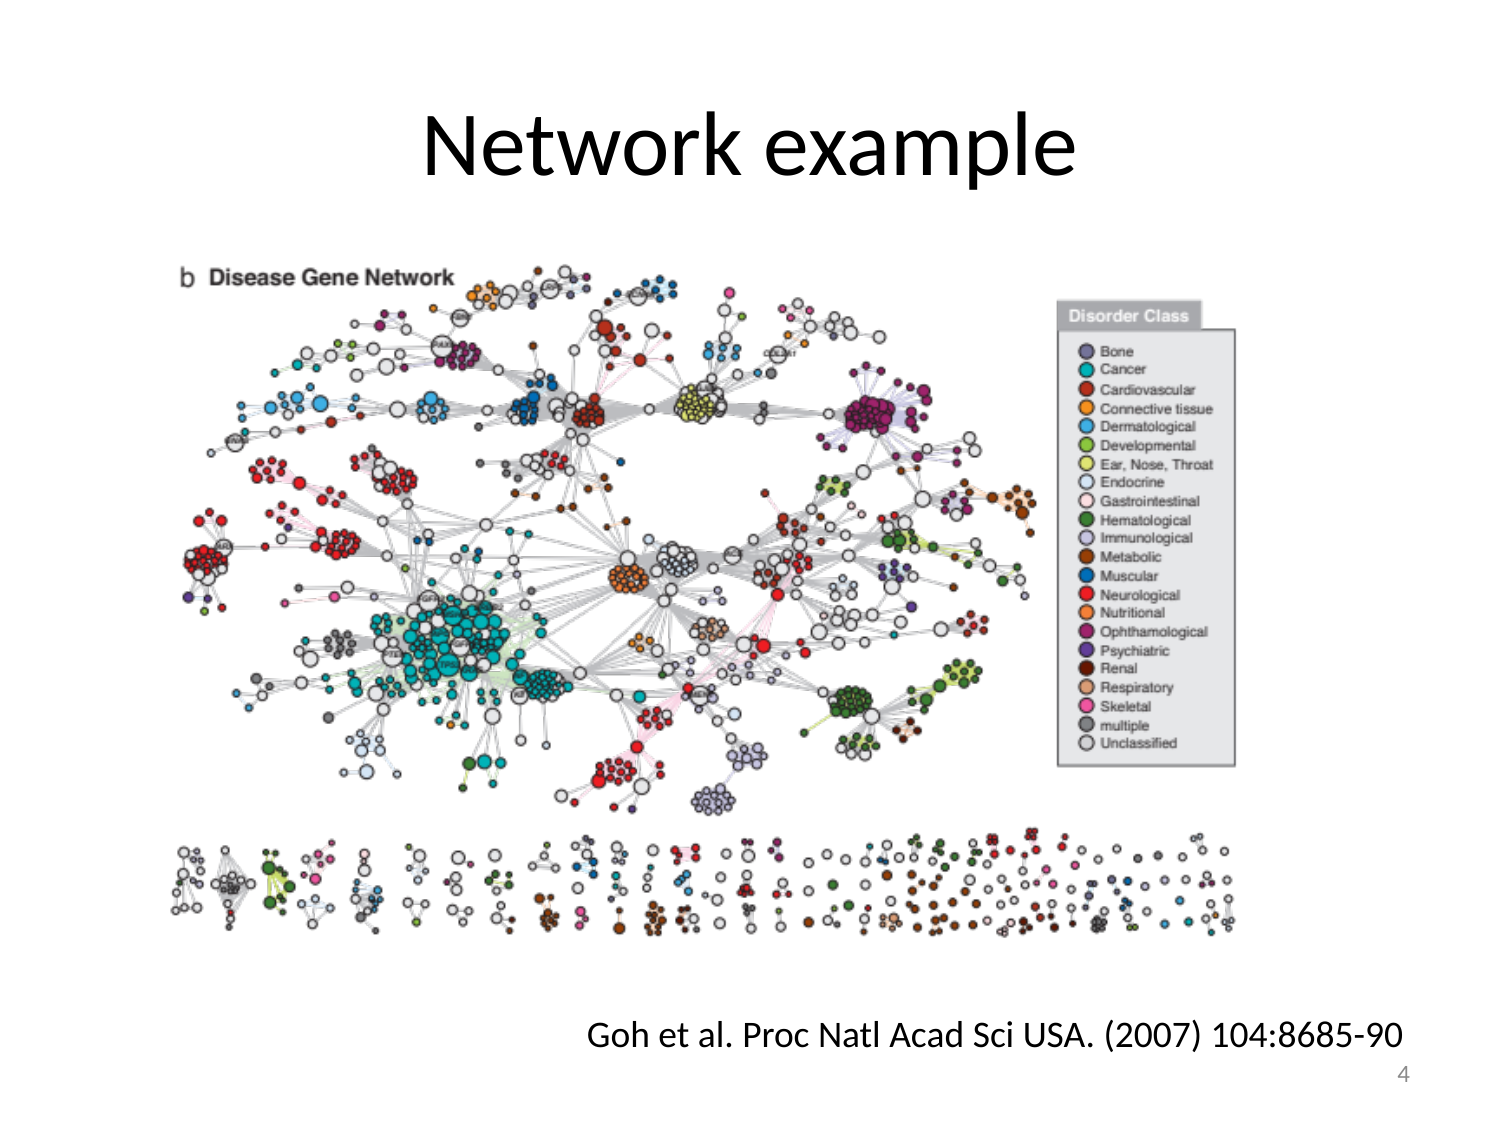

# Network example
Goh et al. Proc Natl Acad Sci USA. (2007) 104:8685-90